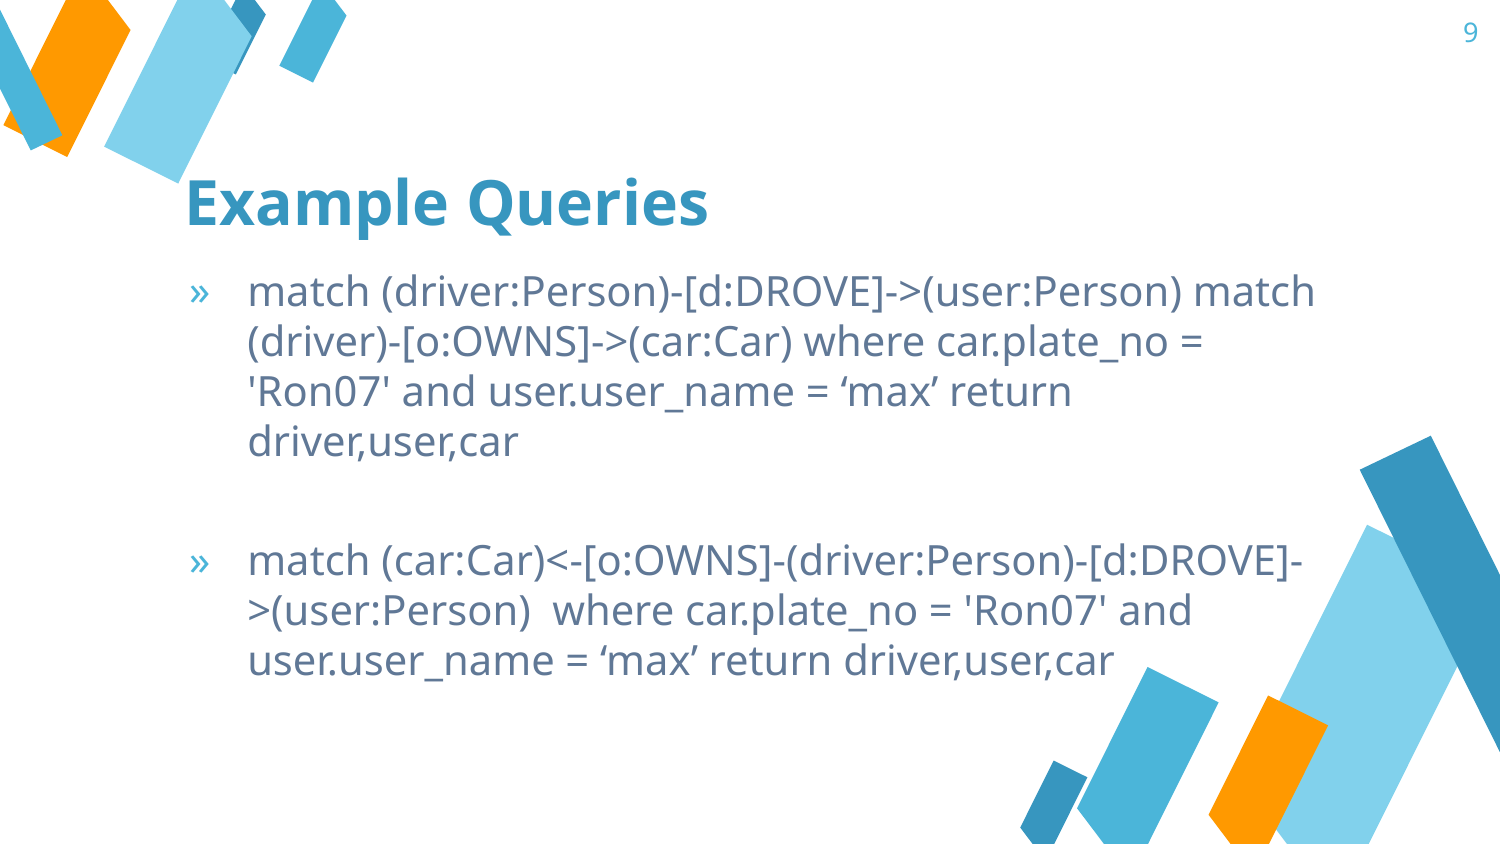

# Example Queries
match (driver:Person)-[d:DROVE]->(user:Person) match (driver)-[o:OWNS]->(car:Car) where car.plate_no = 'Ron07' and user.user_name = ‘max’ return driver,user,car
match (car:Car)<-[o:OWNS]-(driver:Person)-[d:DROVE]->(user:Person) where car.plate_no = 'Ron07' and user.user_name = ‘max’ return driver,user,car